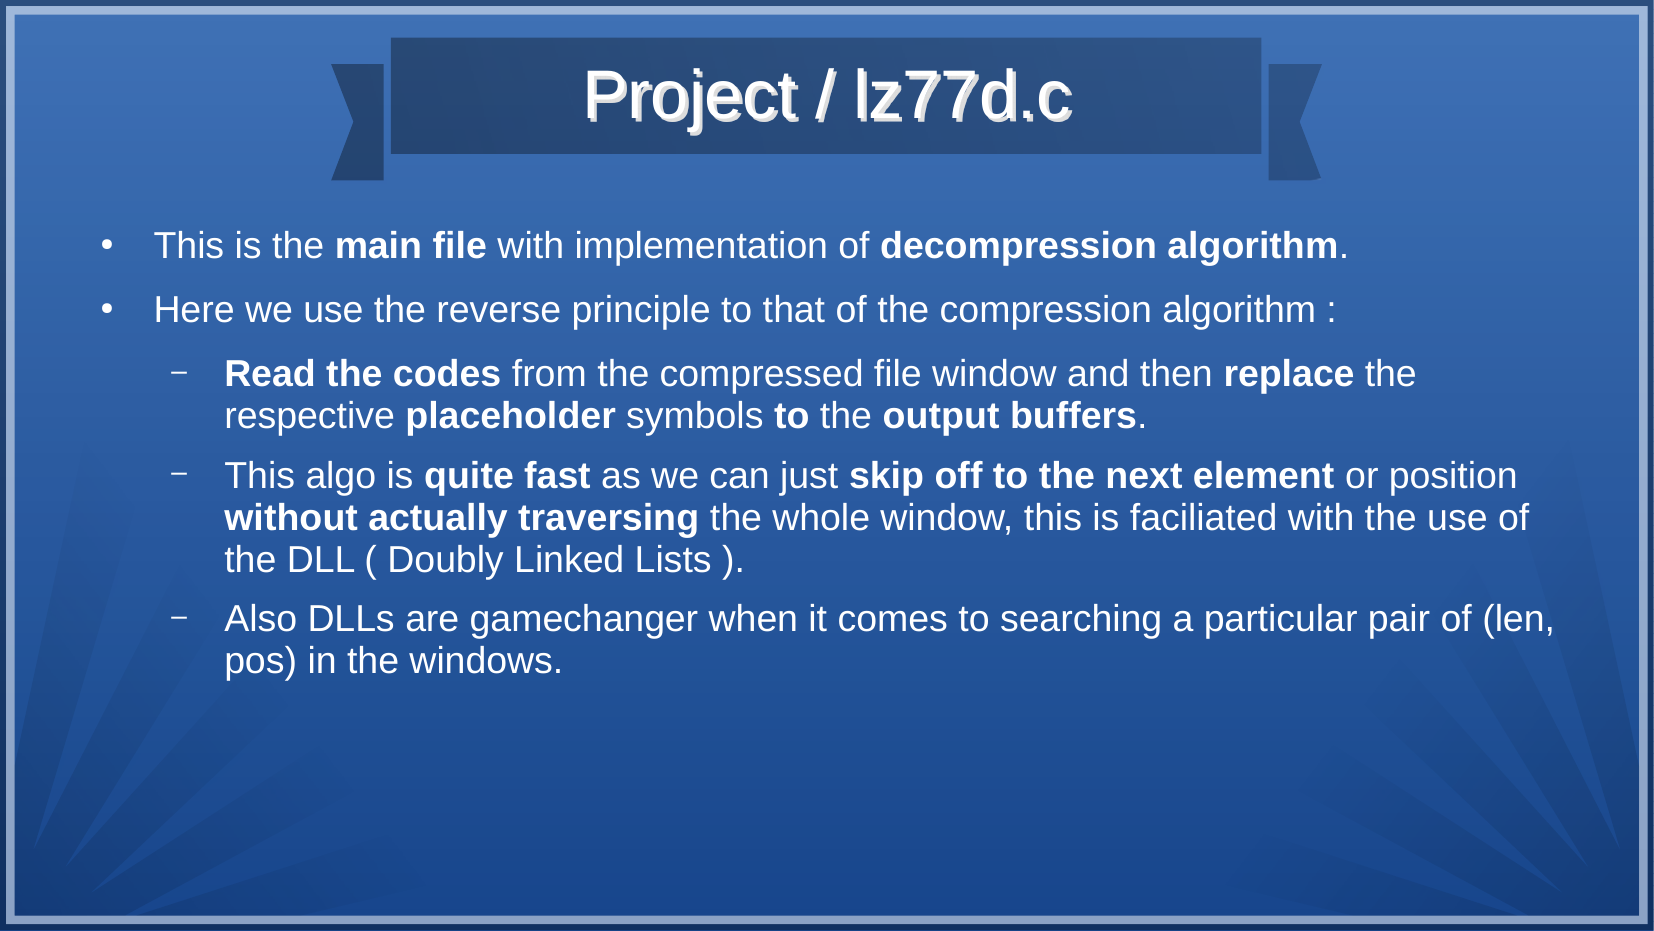

# Project / lz77d.c
This is the main file with implementation of decompression algorithm.
Here we use the reverse principle to that of the compression algorithm :
Read the codes from the compressed file window and then replace the respective placeholder symbols to the output buffers.
This algo is quite fast as we can just skip off to the next element or position without actually traversing the whole window, this is faciliated with the use of the DLL ( Doubly Linked Lists ).
Also DLLs are gamechanger when it comes to searching a particular pair of (len, pos) in the windows.